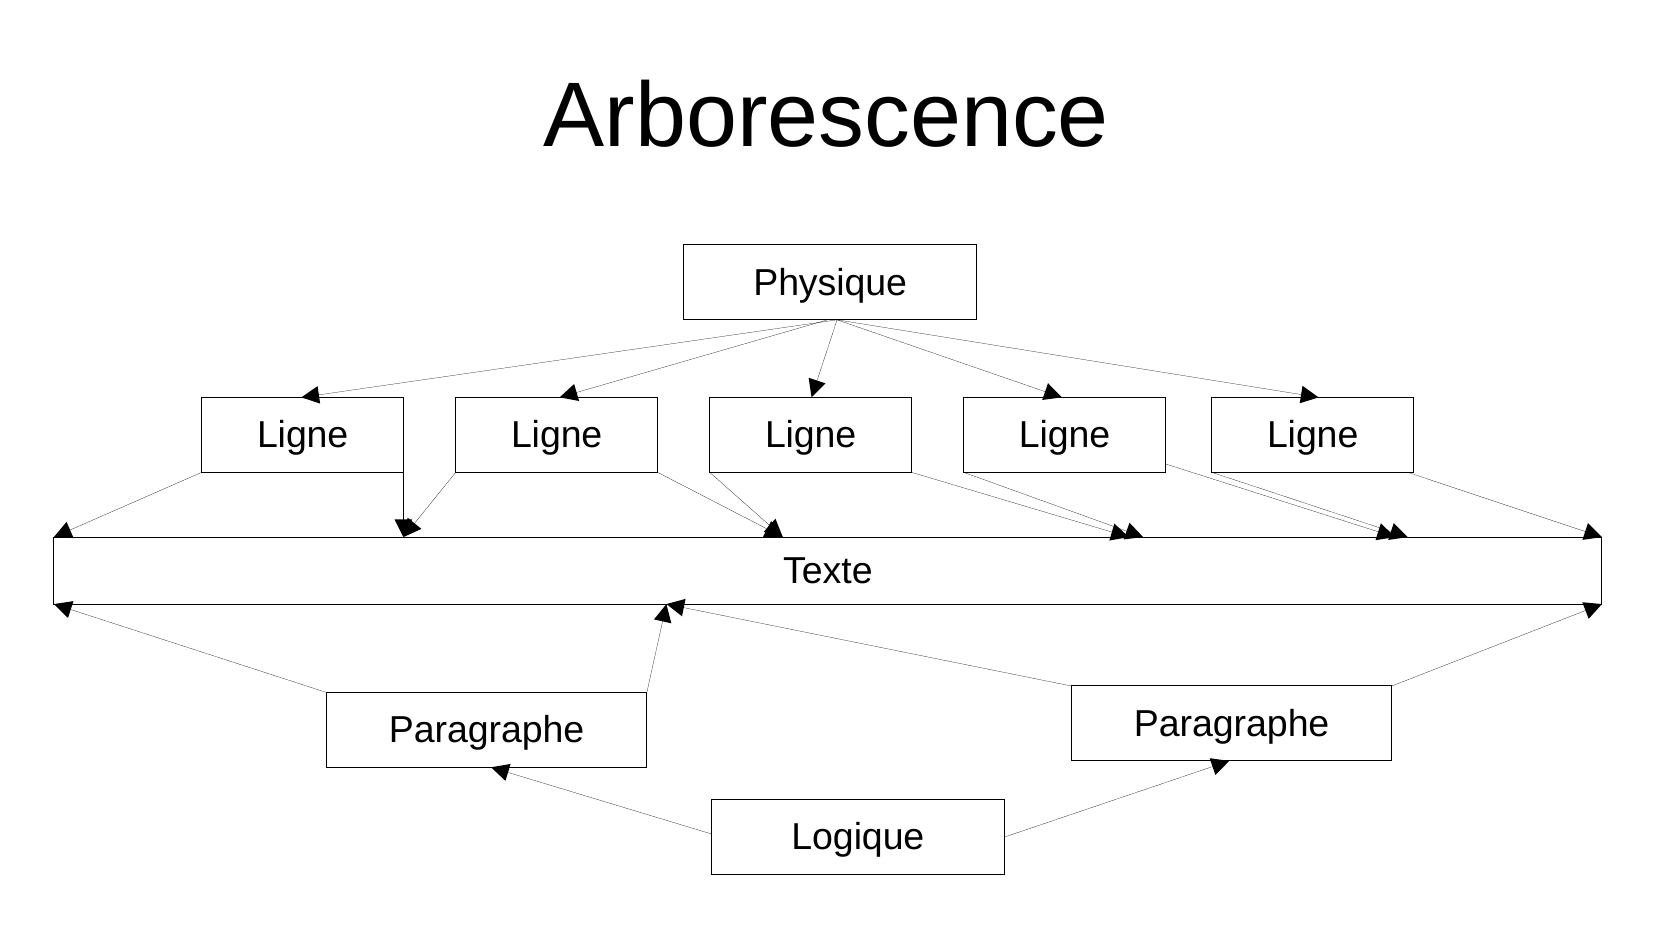

# Arborescence
Physique
Ligne
Ligne
Ligne
Ligne
Ligne
Texte
Paragraphe
Paragraphe
Logique